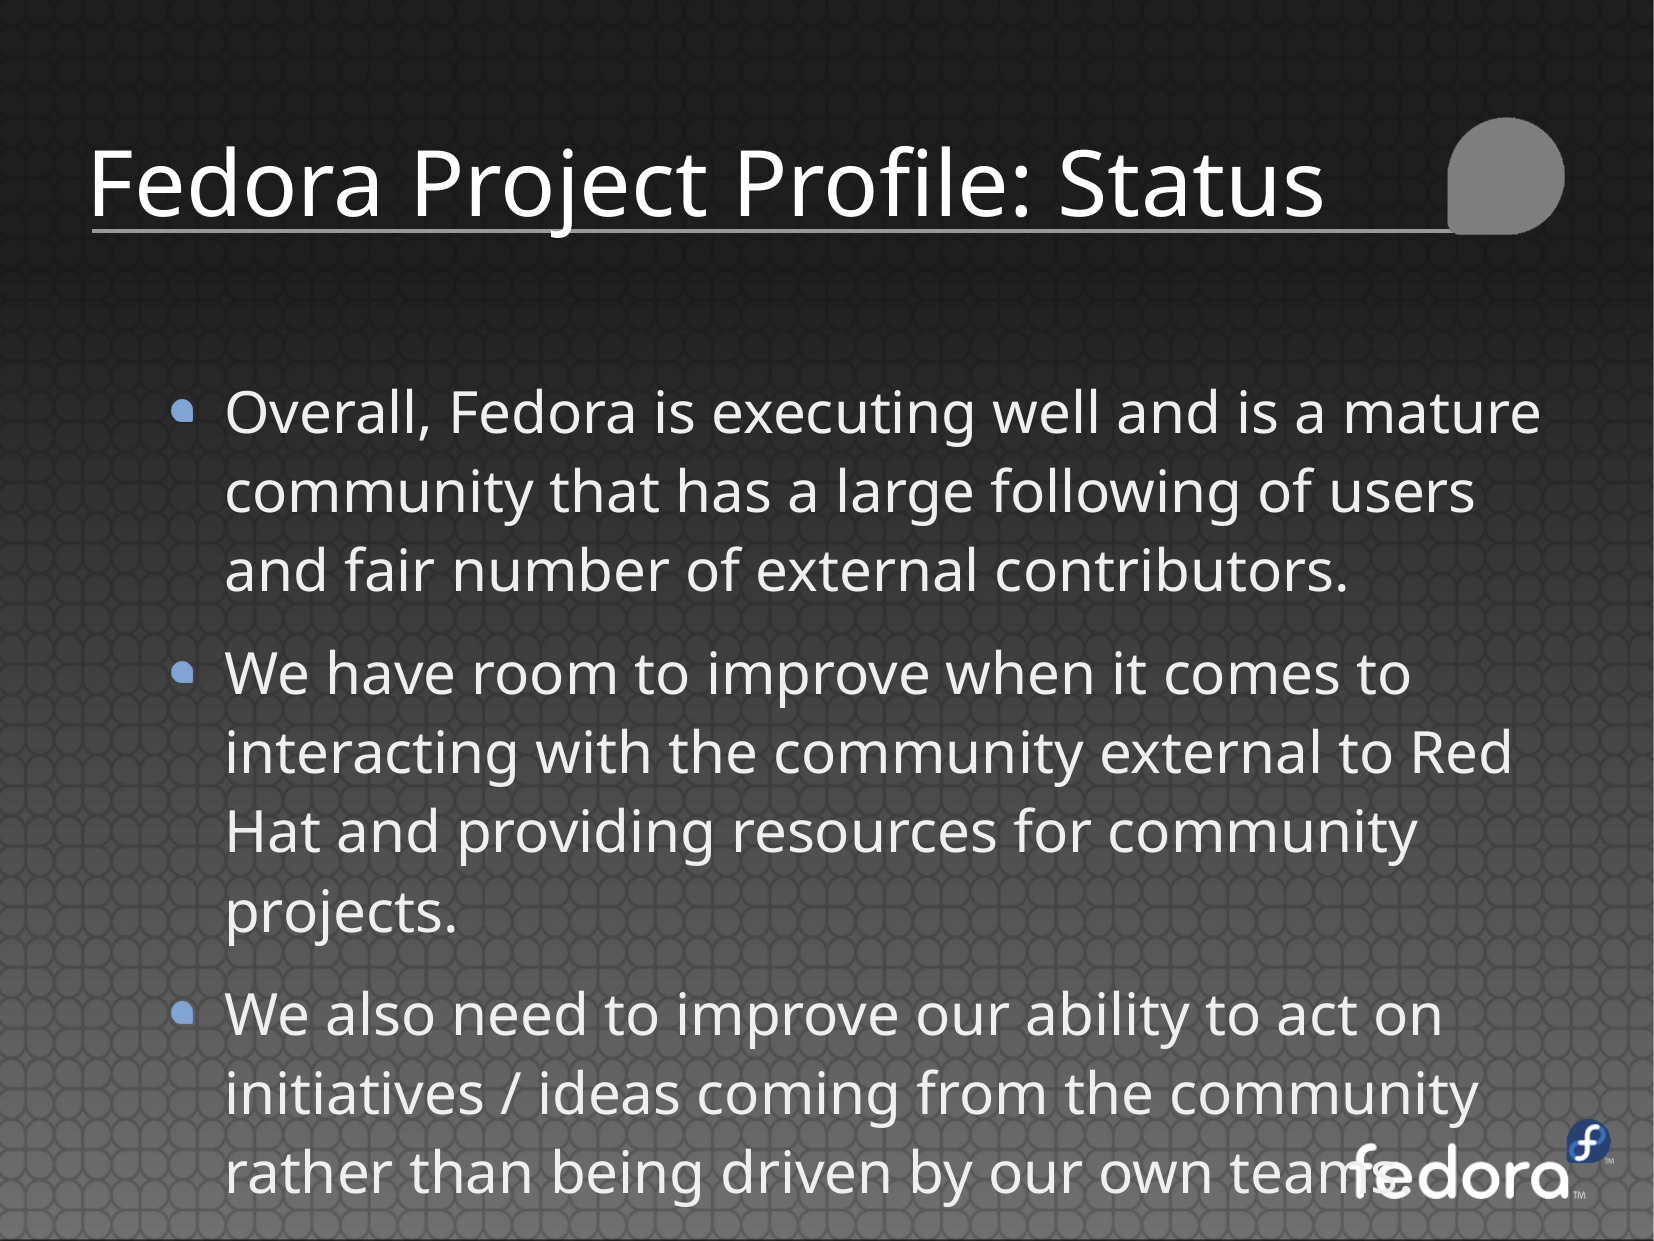

# Fedora Project Profile: Status
Overall, Fedora is executing well and is a mature community that has a large following of users and fair number of external contributors.
We have room to improve when it comes to interacting with the community external to Red Hat and providing resources for community projects.
We also need to improve our ability to act on initiatives / ideas coming from the community rather than being driven by our own teams.